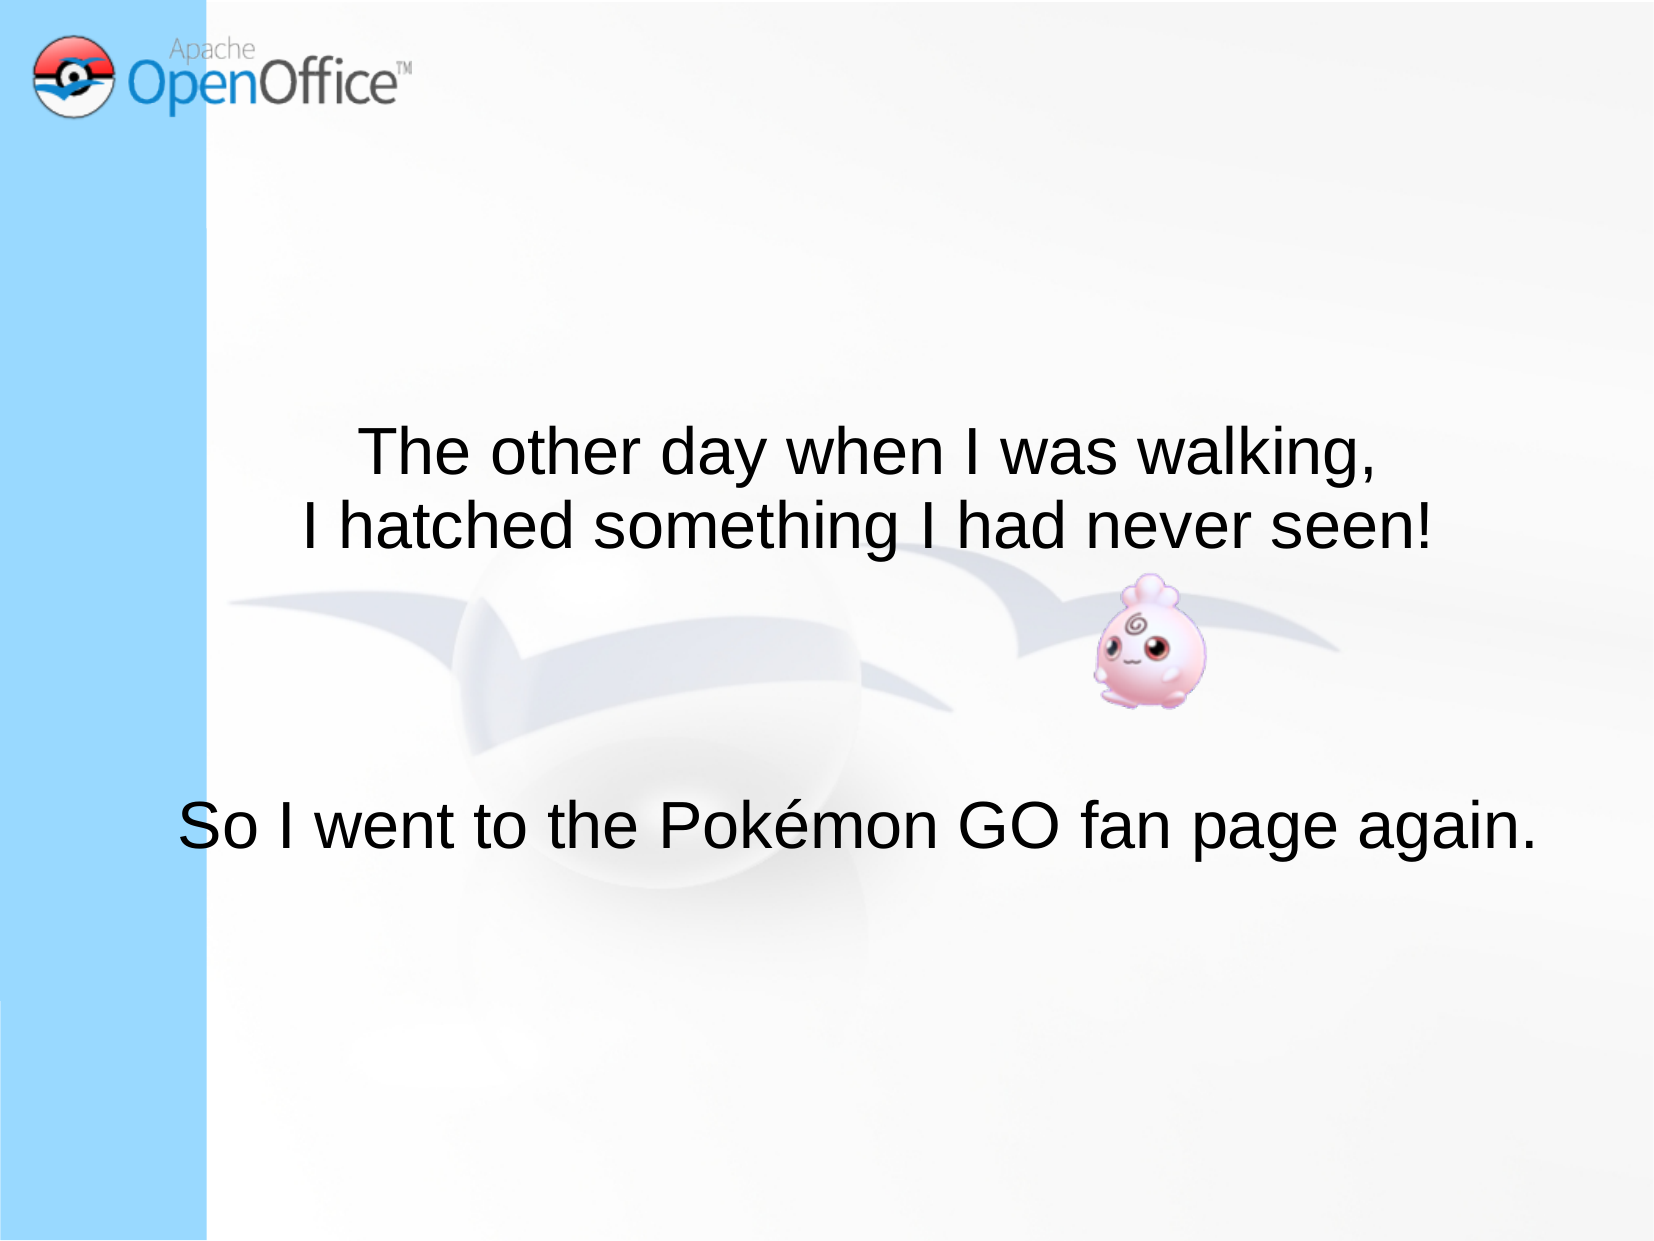

# The other day when I was walking,
I hatched something I had never seen!
So I went to the Pokémon GO fan page again.